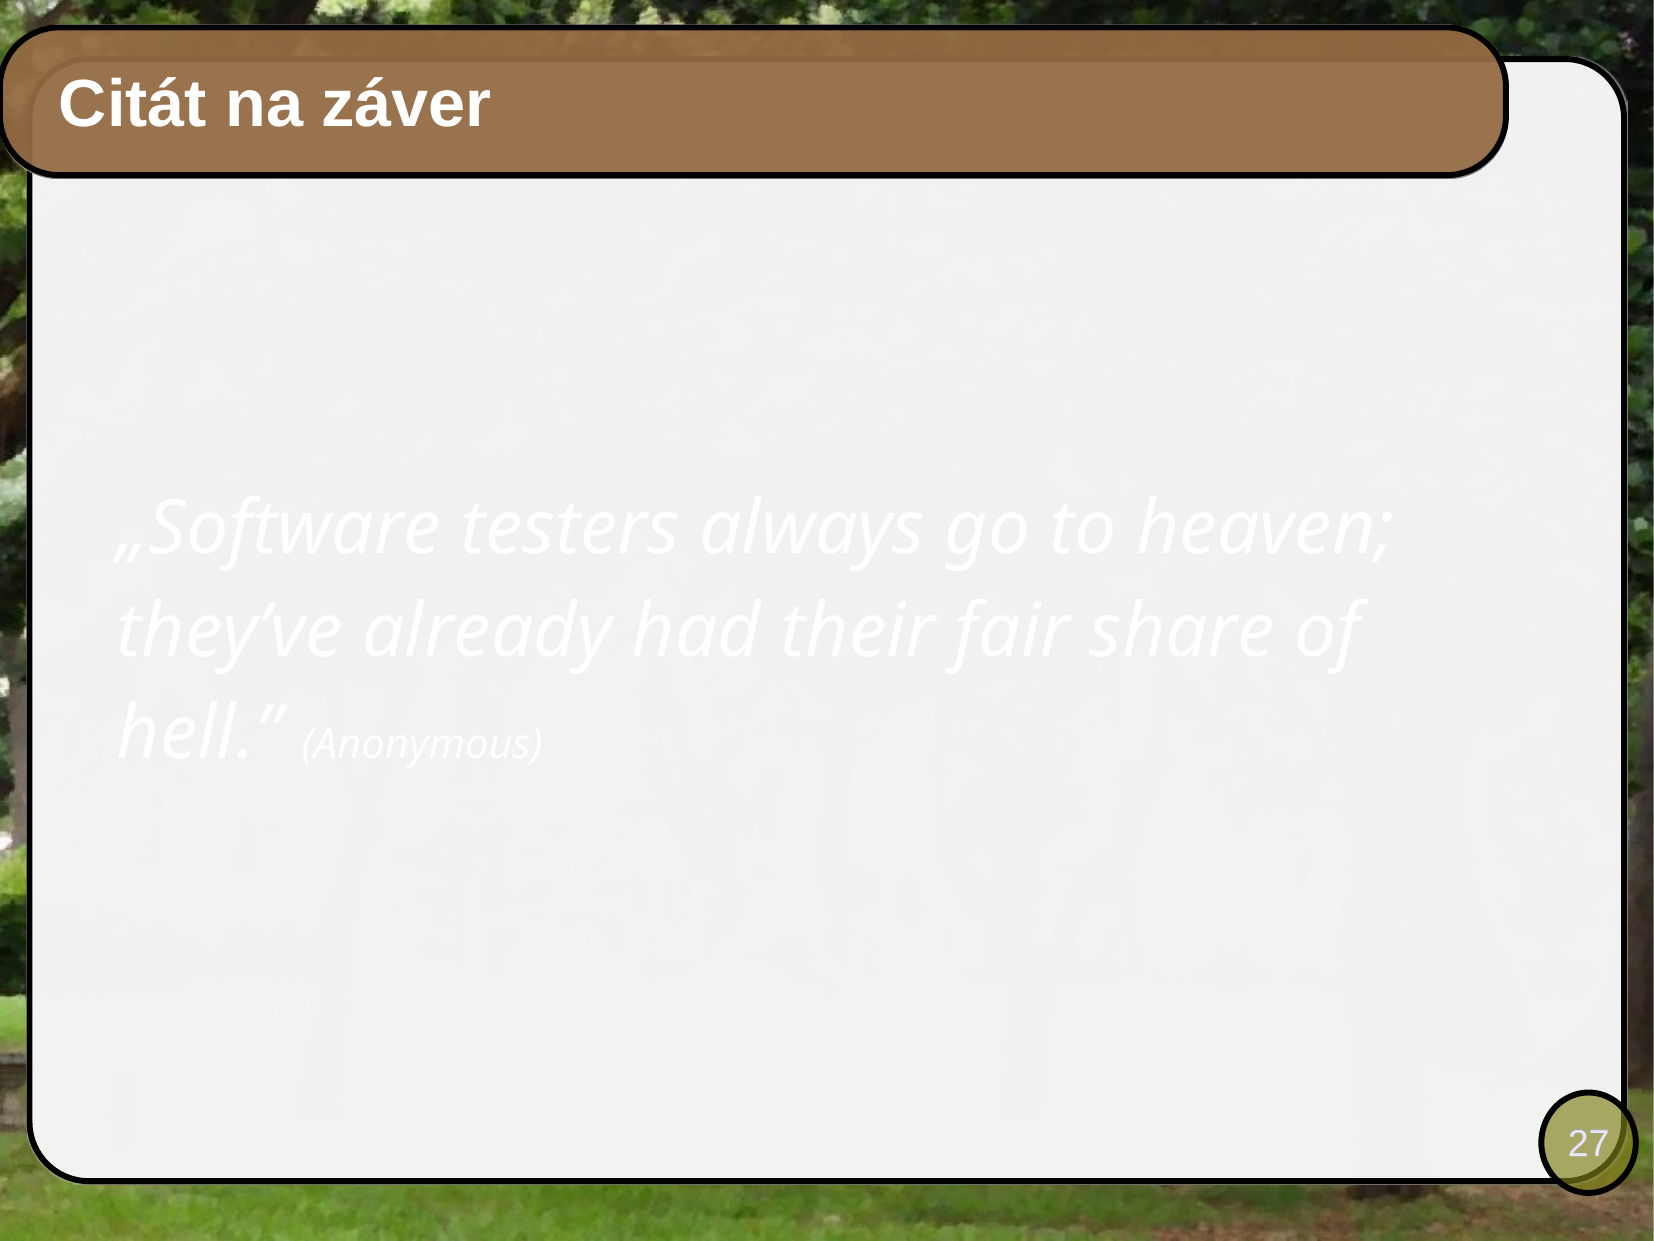

# Citát na záver
„Software testers always go to heaven; they’ve already had their fair share of hell.” (Anonymous)
27